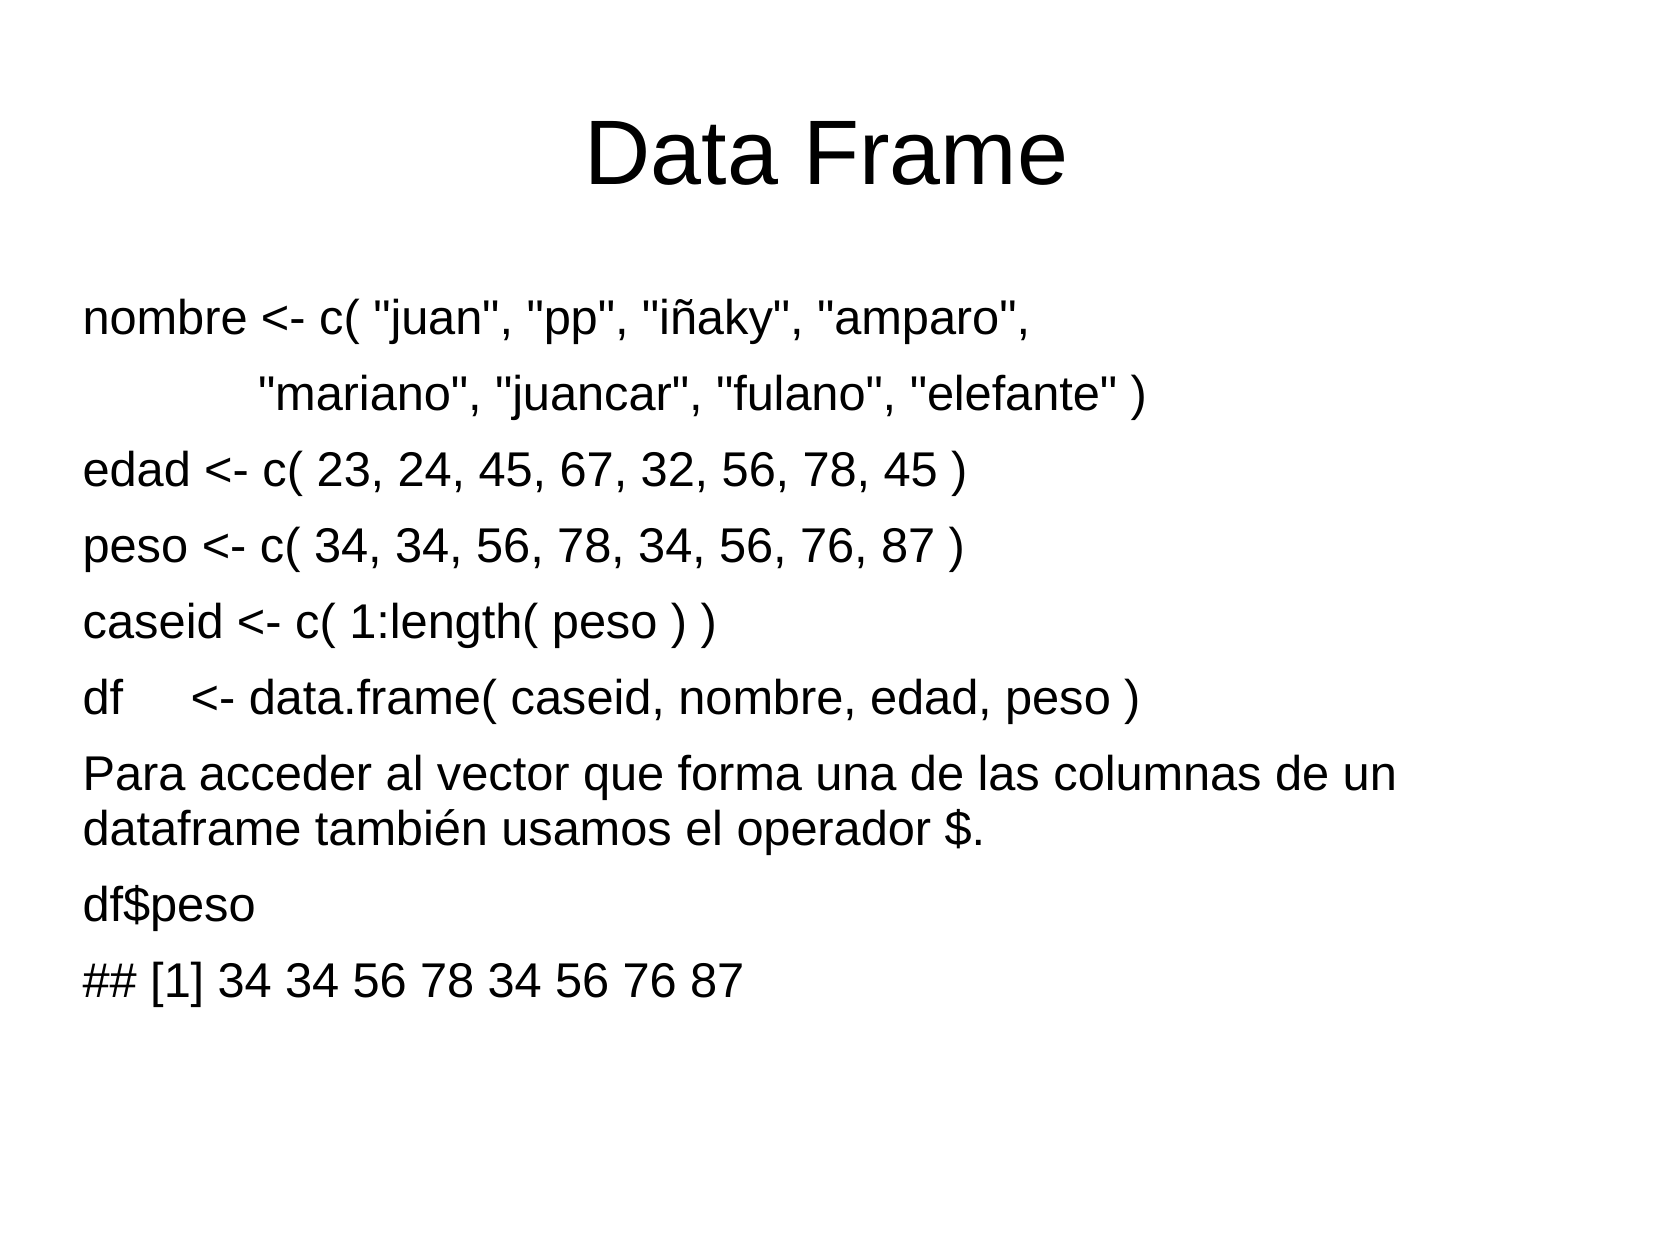

# Data Frame
nombre <- c( "juan", "pp", "iñaky", "amparo",
 "mariano", "juancar", "fulano", "elefante" )
edad <- c( 23, 24, 45, 67, 32, 56, 78, 45 )
peso <- c( 34, 34, 56, 78, 34, 56, 76, 87 )
caseid <- c( 1:length( peso ) )
df <- data.frame( caseid, nombre, edad, peso )
Para acceder al vector que forma una de las columnas de un dataframe también usamos el operador $.
df$peso
## [1] 34 34 56 78 34 56 76 87